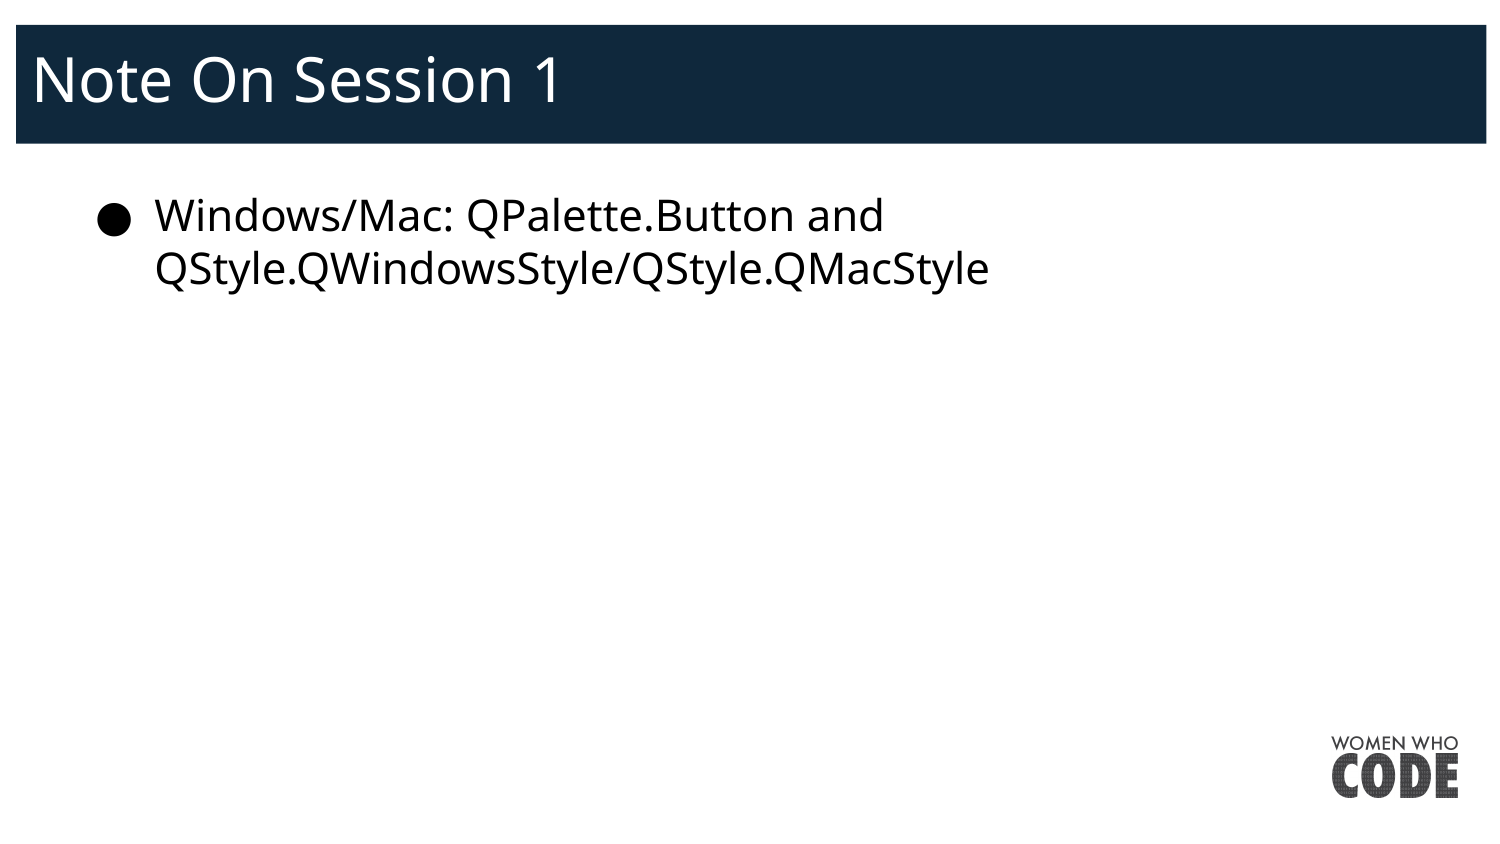

Note On Session 1
# Windows/Mac: QPalette.Button and QStyle.QWindowsStyle/QStyle.QMacStyle